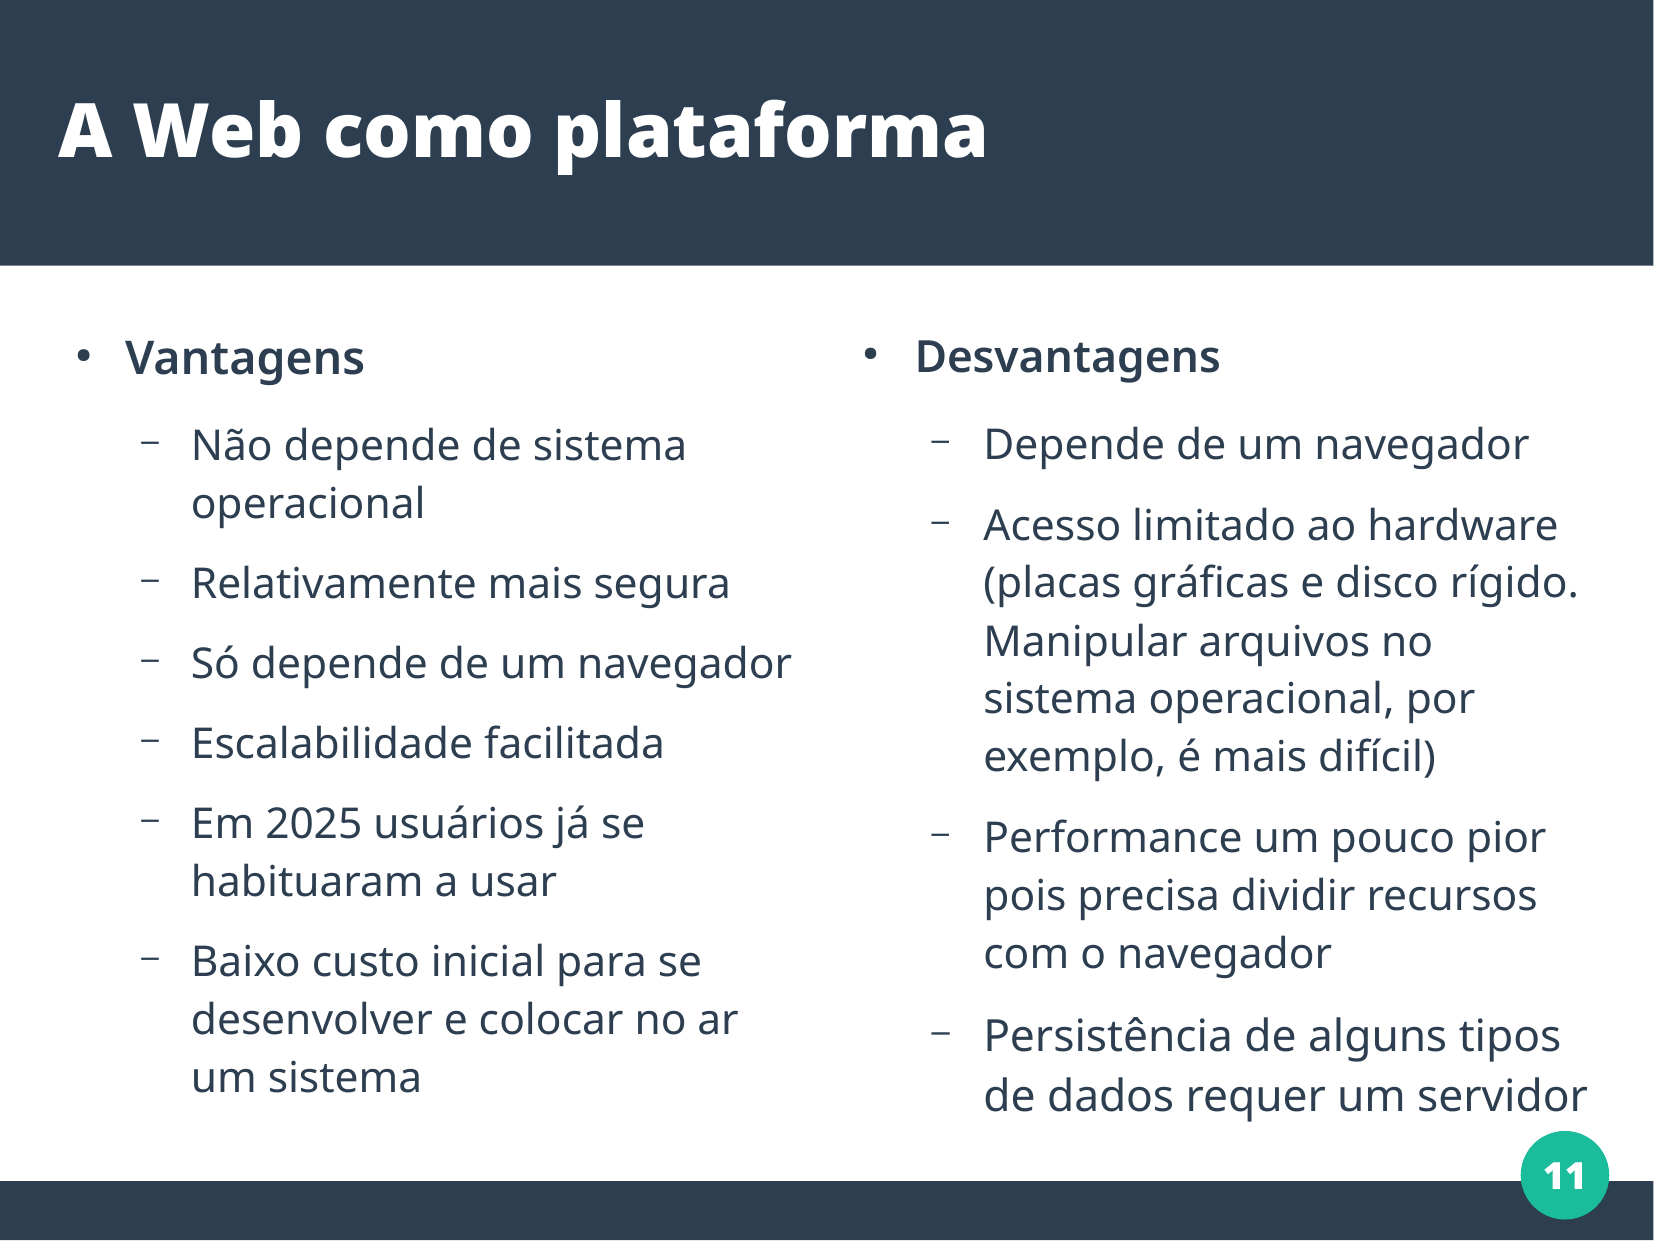

# A Web como plataforma
Vantagens
Não depende de sistema operacional
Relativamente mais segura
Só depende de um navegador
Escalabilidade facilitada
Em 2025 usuários já se habituaram a usar
Baixo custo inicial para se desenvolver e colocar no ar um sistema
Desvantagens
Depende de um navegador
Acesso limitado ao hardware (placas gráficas e disco rígido. Manipular arquivos no sistema operacional, por exemplo, é mais difícil)
Performance um pouco pior pois precisa dividir recursos com o navegador
Persistência de alguns tipos de dados requer um servidor
11